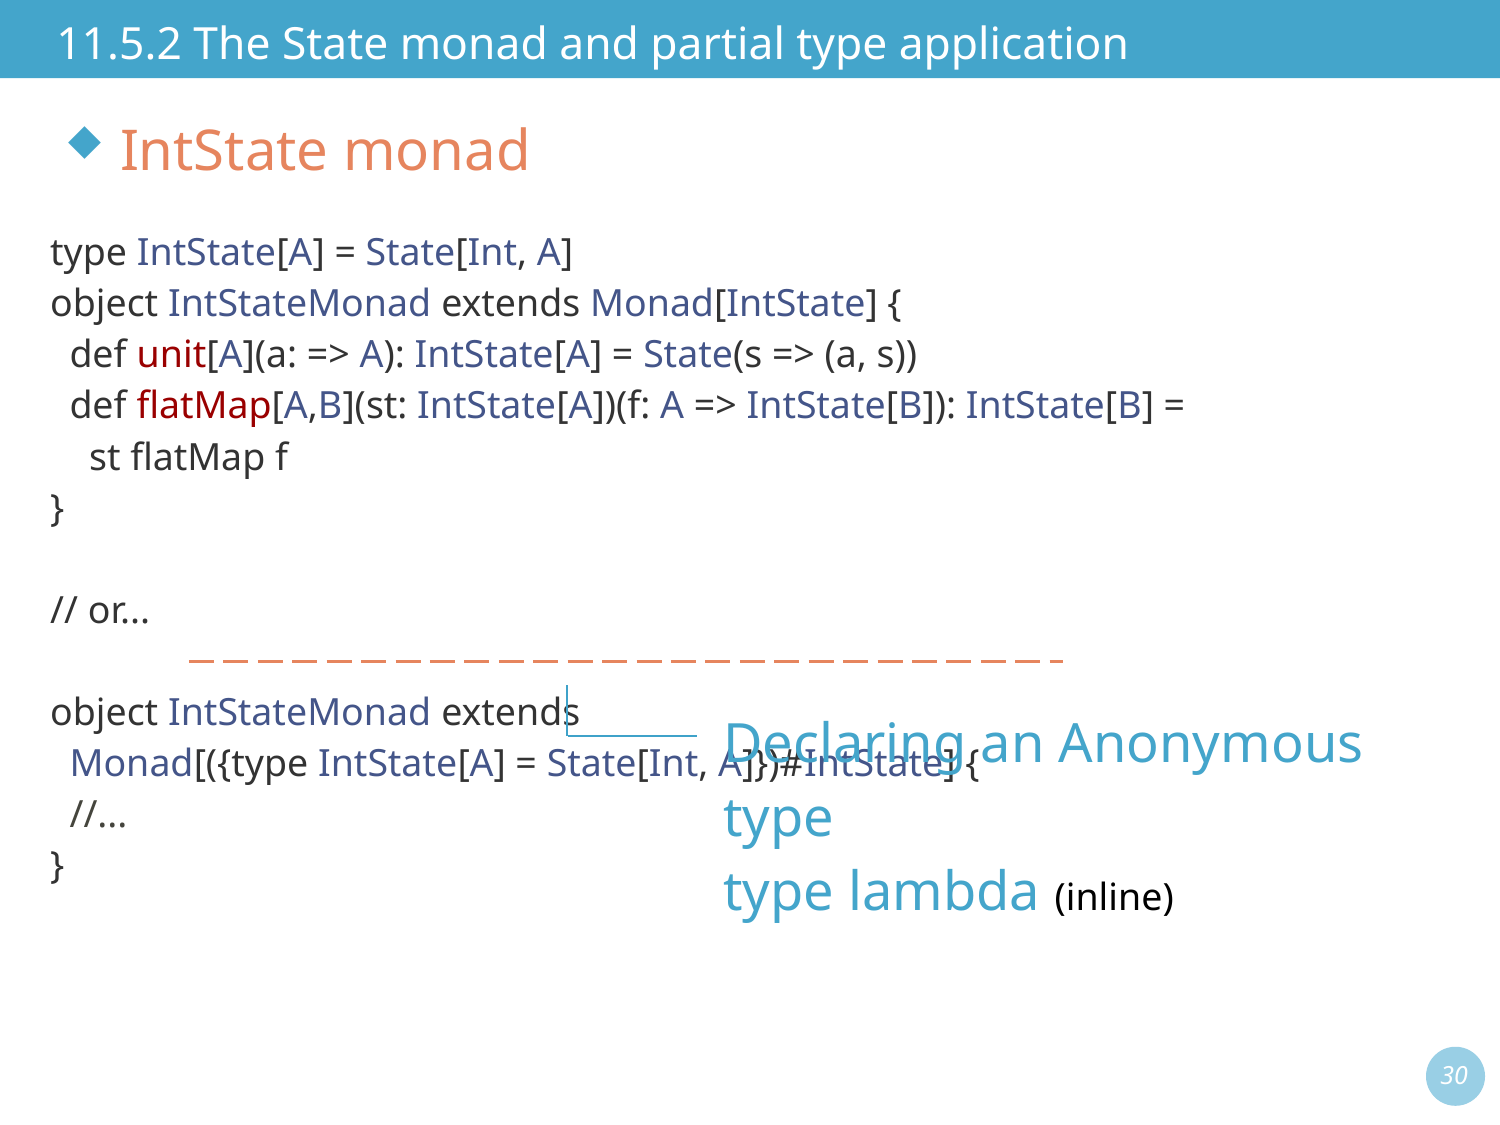

# 11.5.2 The State monad and partial type application
 IntState monad
type IntState[A] = State[Int, A]
object IntStateMonad extends Monad[IntState] {
 def unit[A](a: => A): IntState[A] = State(s => (a, s))
 def flatMap[A,B](st: IntState[A])(f: A => IntState[B]): IntState[B] =
 st flatMap f
}
// or...
object IntStateMonad extends
 Monad[({type IntState[A] = State[Int, A]})#IntState] {
 //...
}
Declaring an Anonymous type
type lambda (inline)